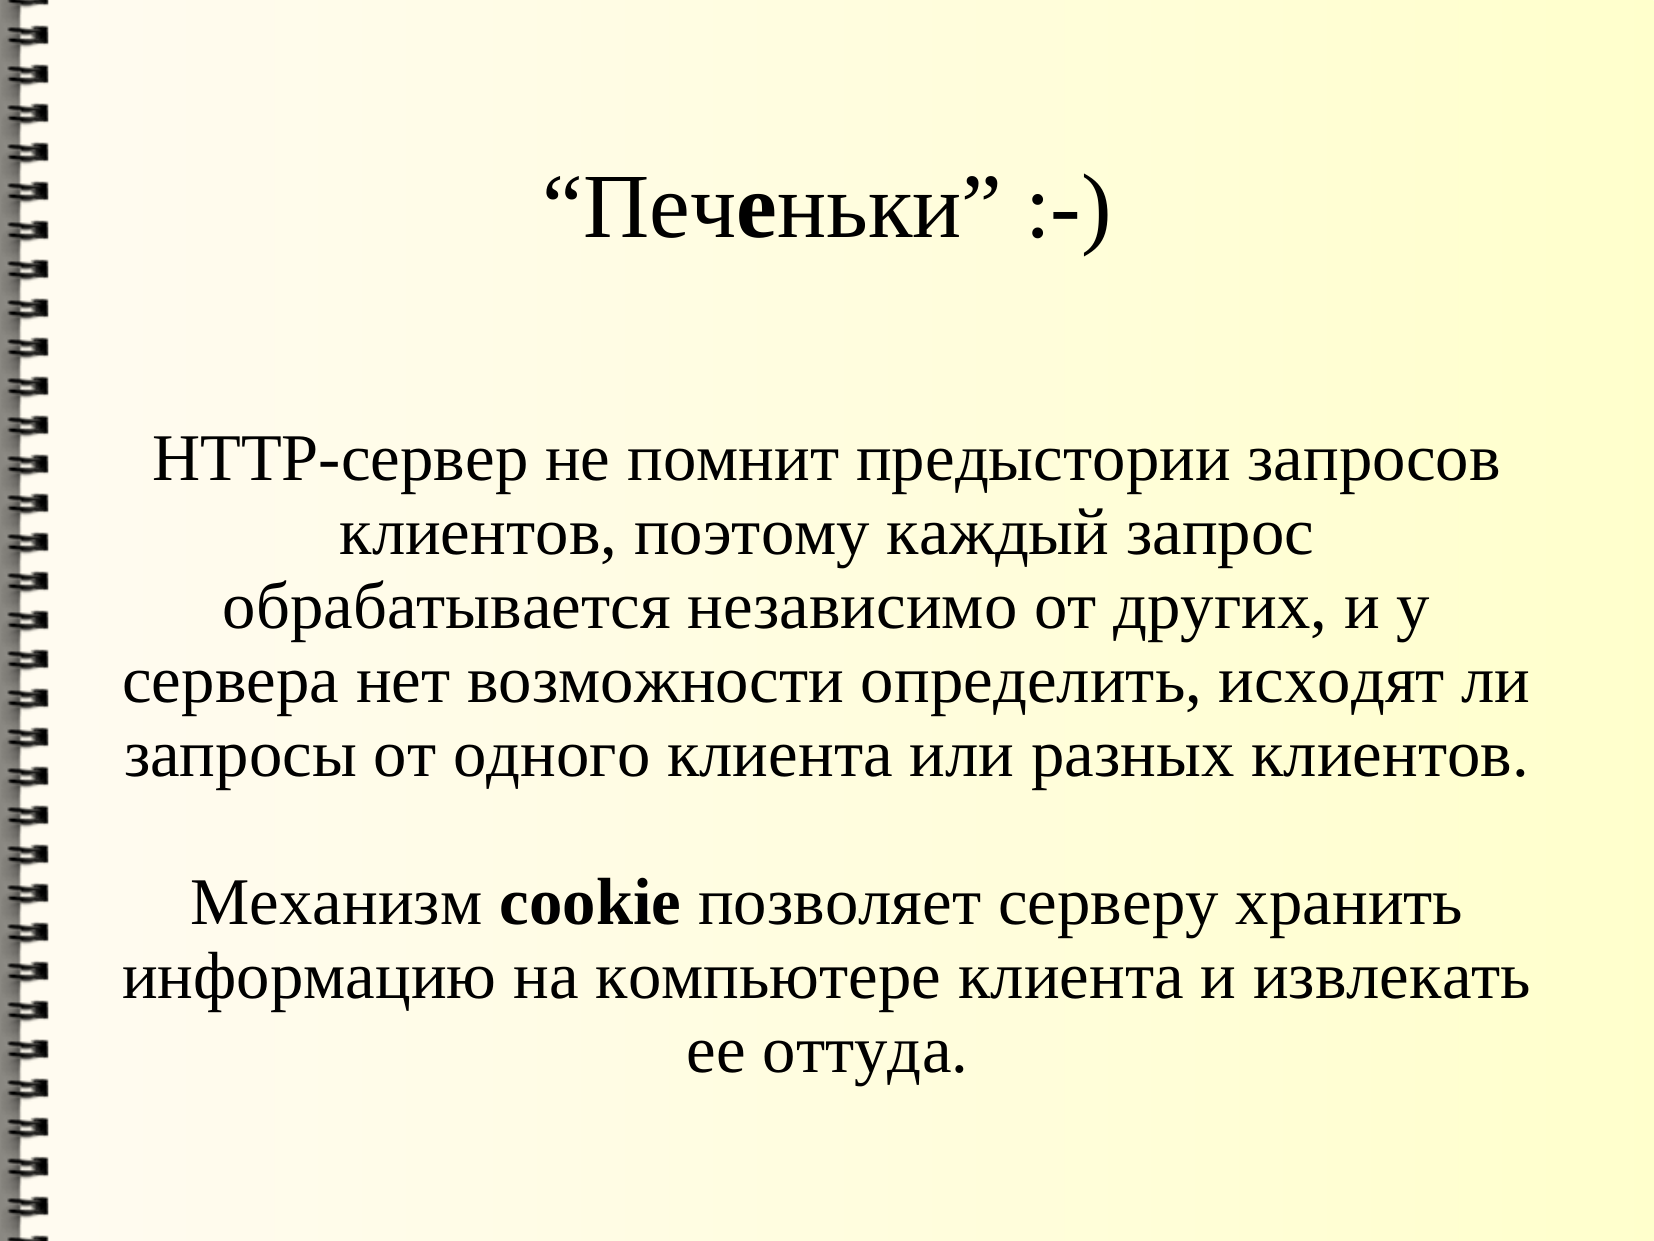

# “Печеньки” :-)
HTTP-сервер не помнит предыстории запросов клиентов, поэтому каждый запрос обрабатывается независимо от других, и у сервера нет возможности определить, исходят ли запросы от одного клиента или разных клиентов.
Механизм cookie позволяет серверу хранить информацию на компьютере клиента и извлекать ее оттуда.